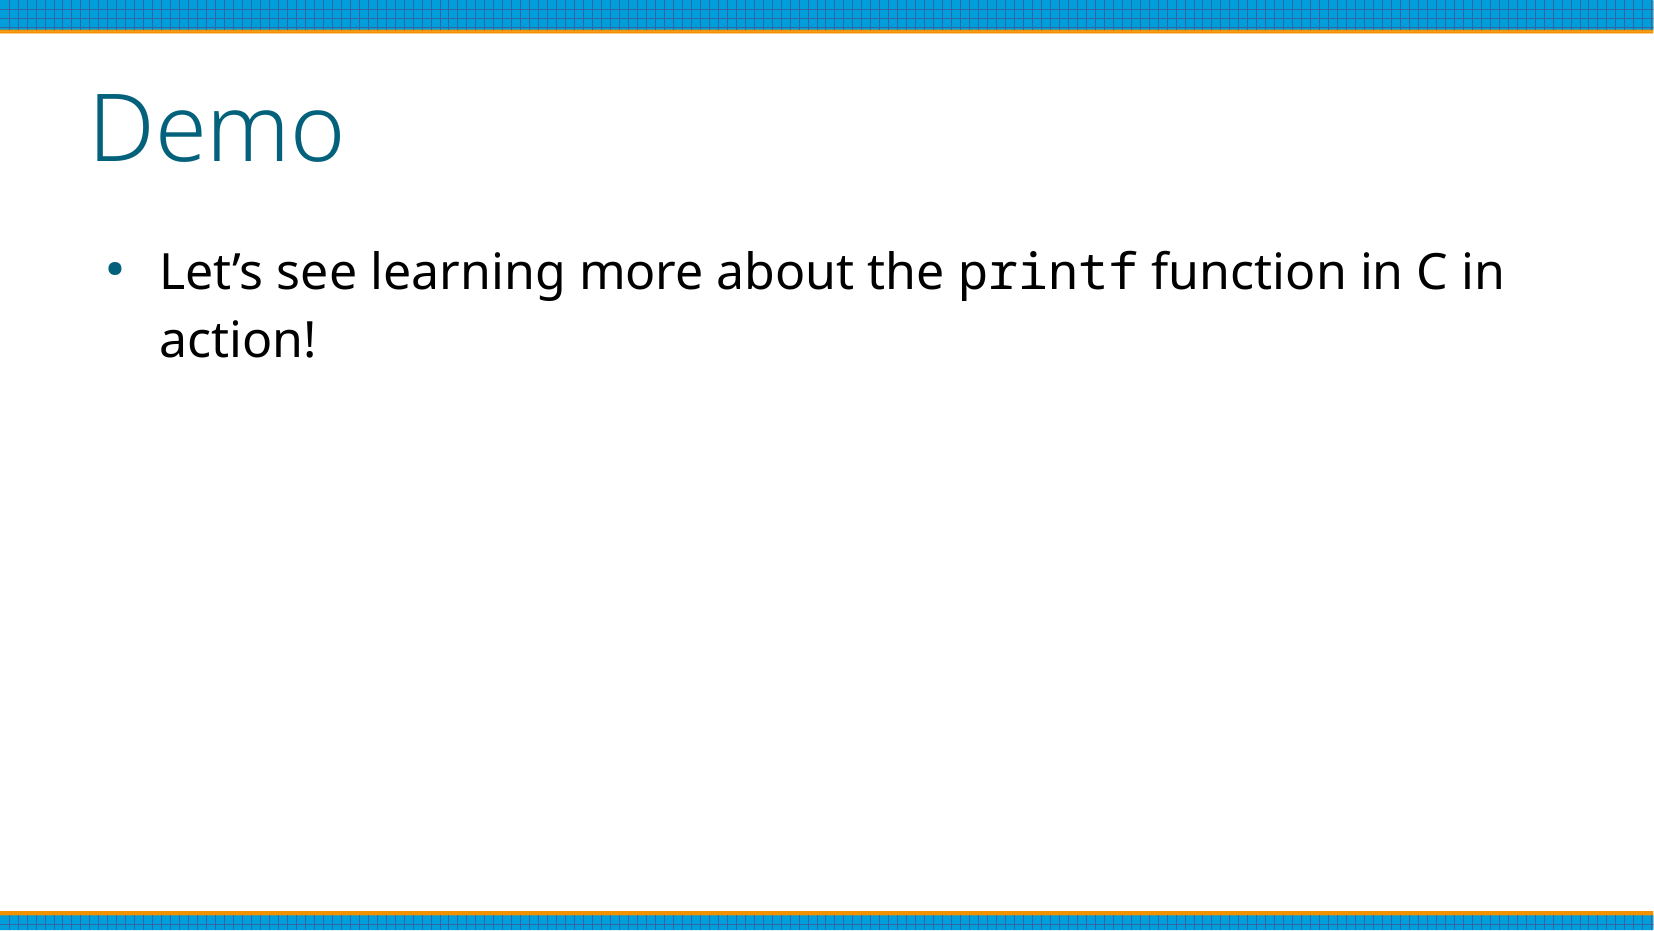

# Demo
Let’s see learning more about the printf function in C in action!